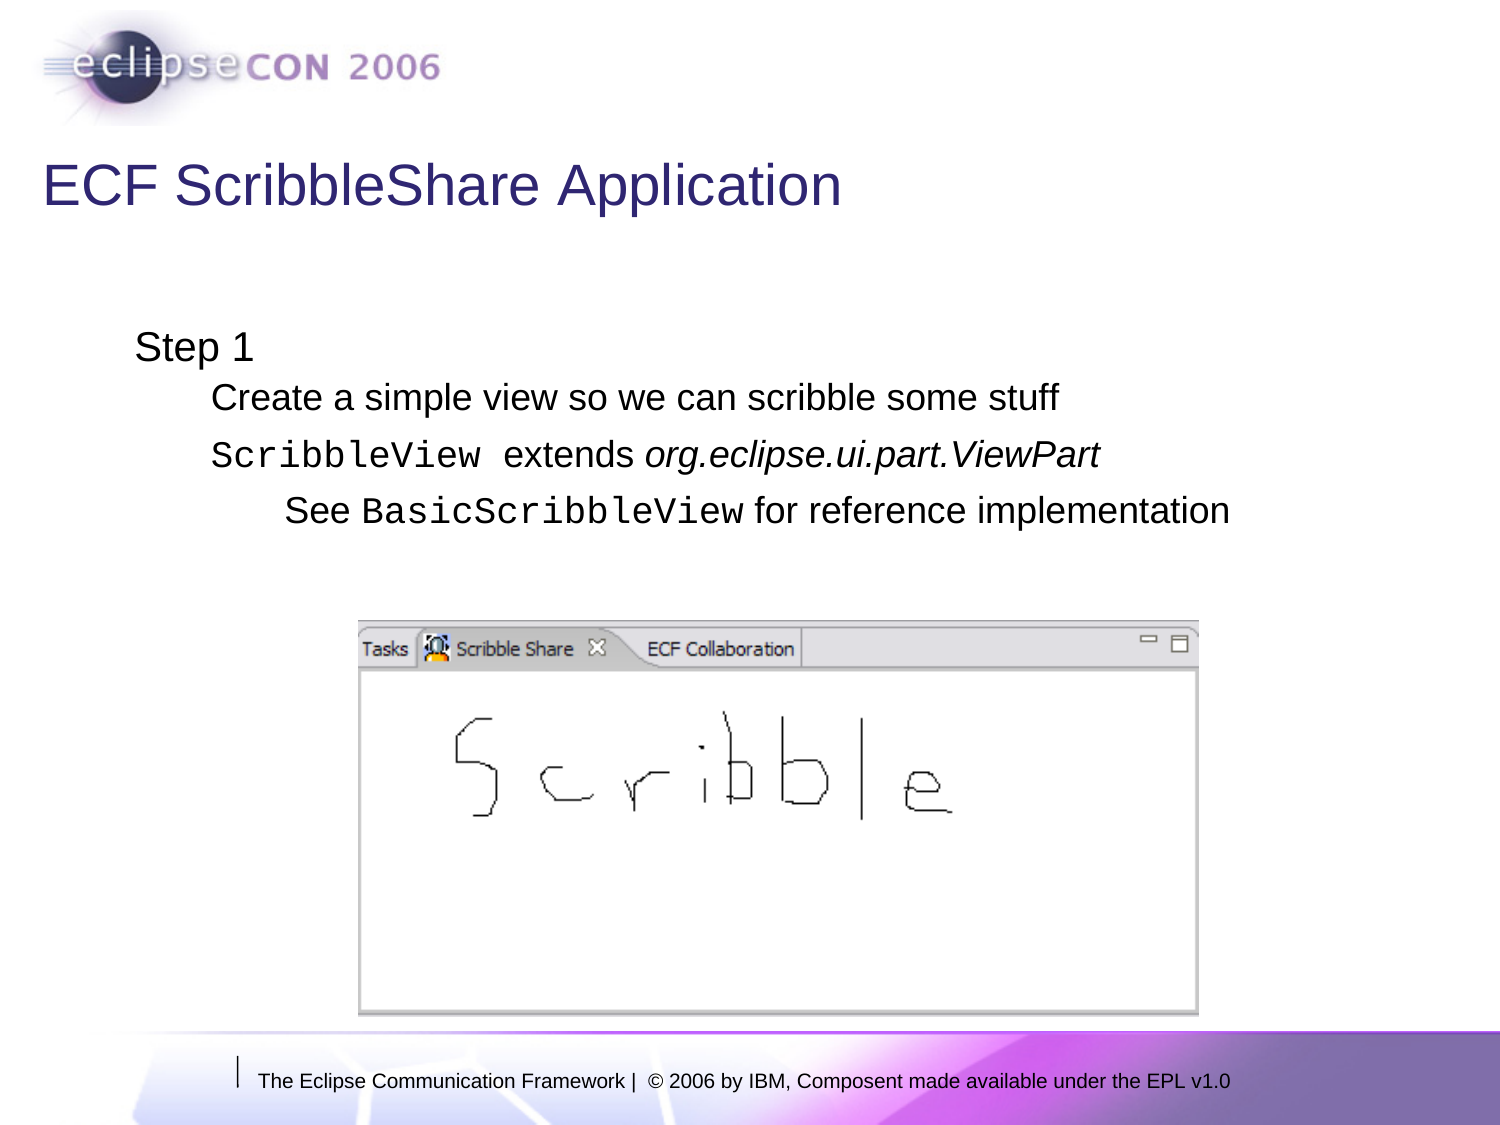

# ECF ScribbleShare Application
Step 1
Create a simple view so we can scribble some stuff
ScribbleView extends org.eclipse.ui.part.ViewPart
See BasicScribbleView for reference implementation